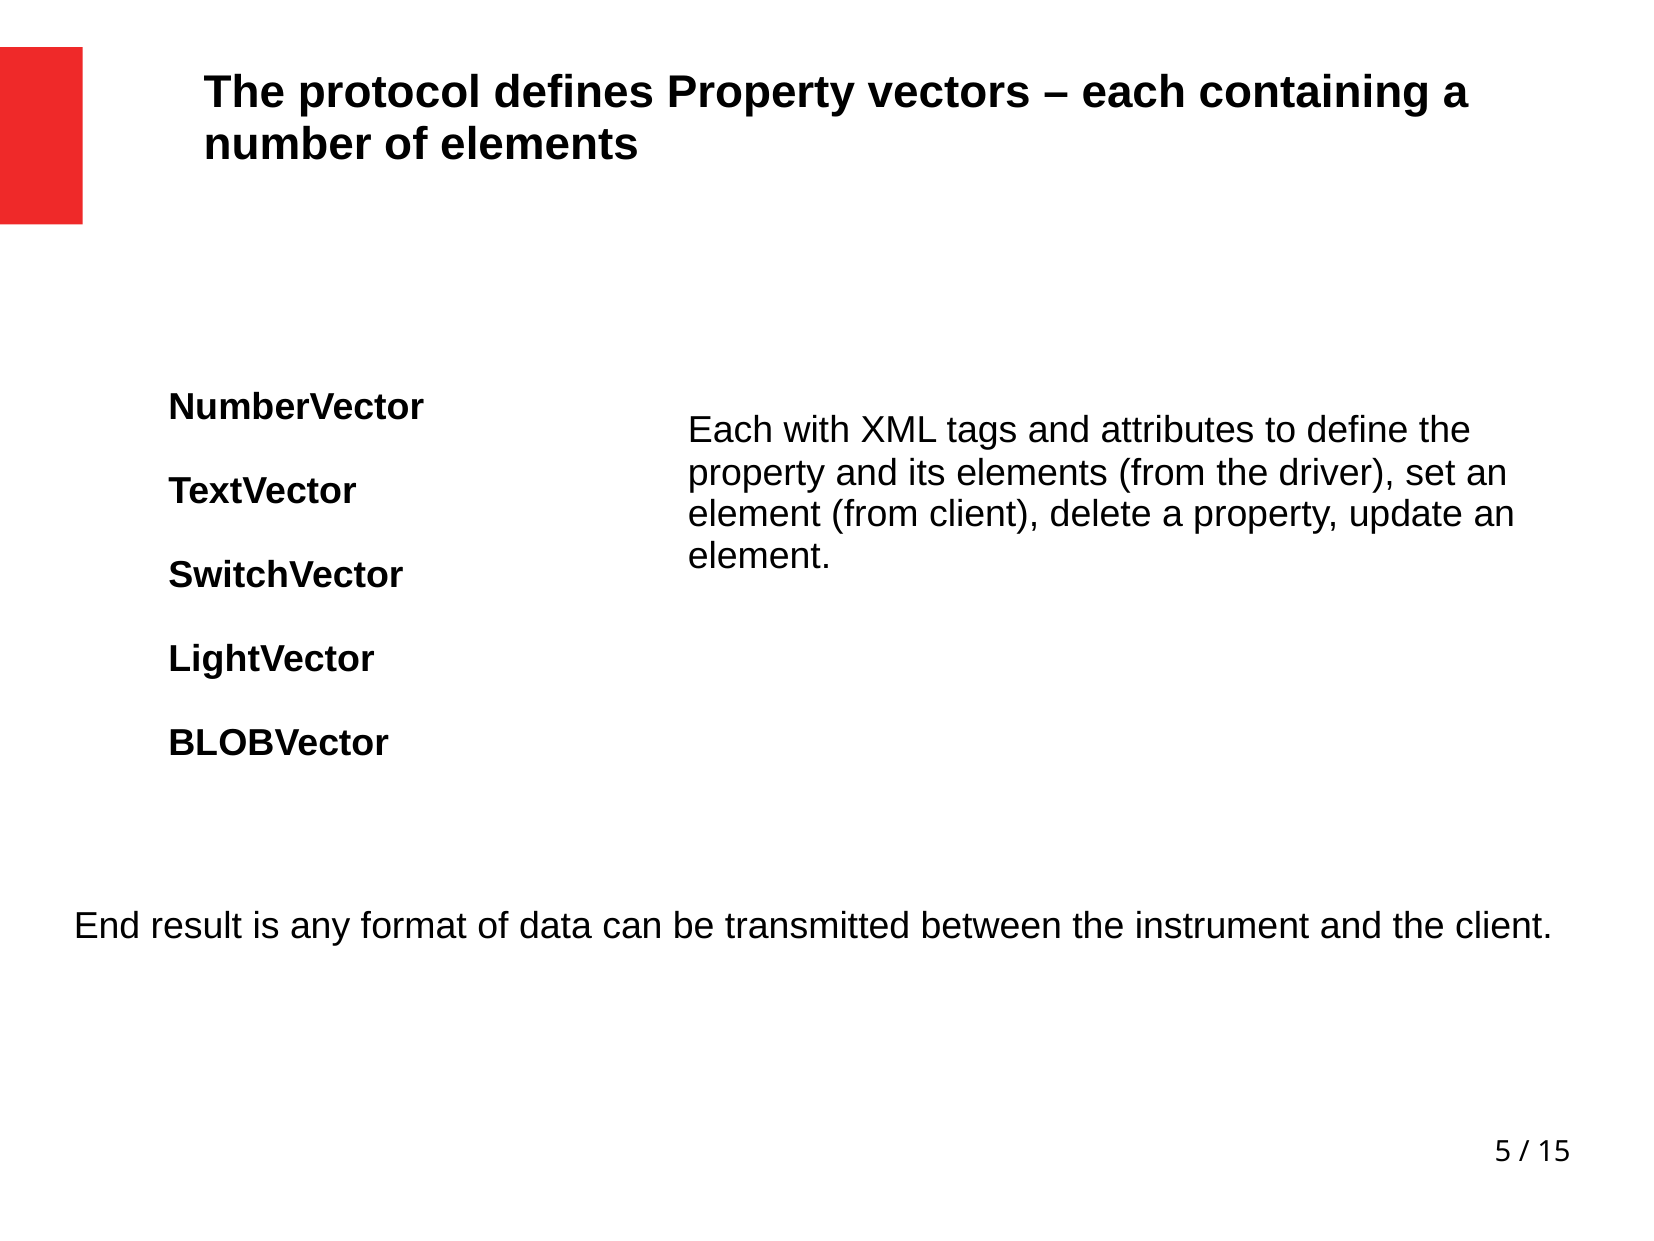

The protocol defines Property vectors – each containing a number of elements
NumberVector
TextVector
SwitchVector
LightVector
BLOBVector
Each with XML tags and attributes to define the property and its elements (from the driver), set an element (from client), delete a property, update an element.
End result is any format of data can be transmitted between the instrument and the client.
5